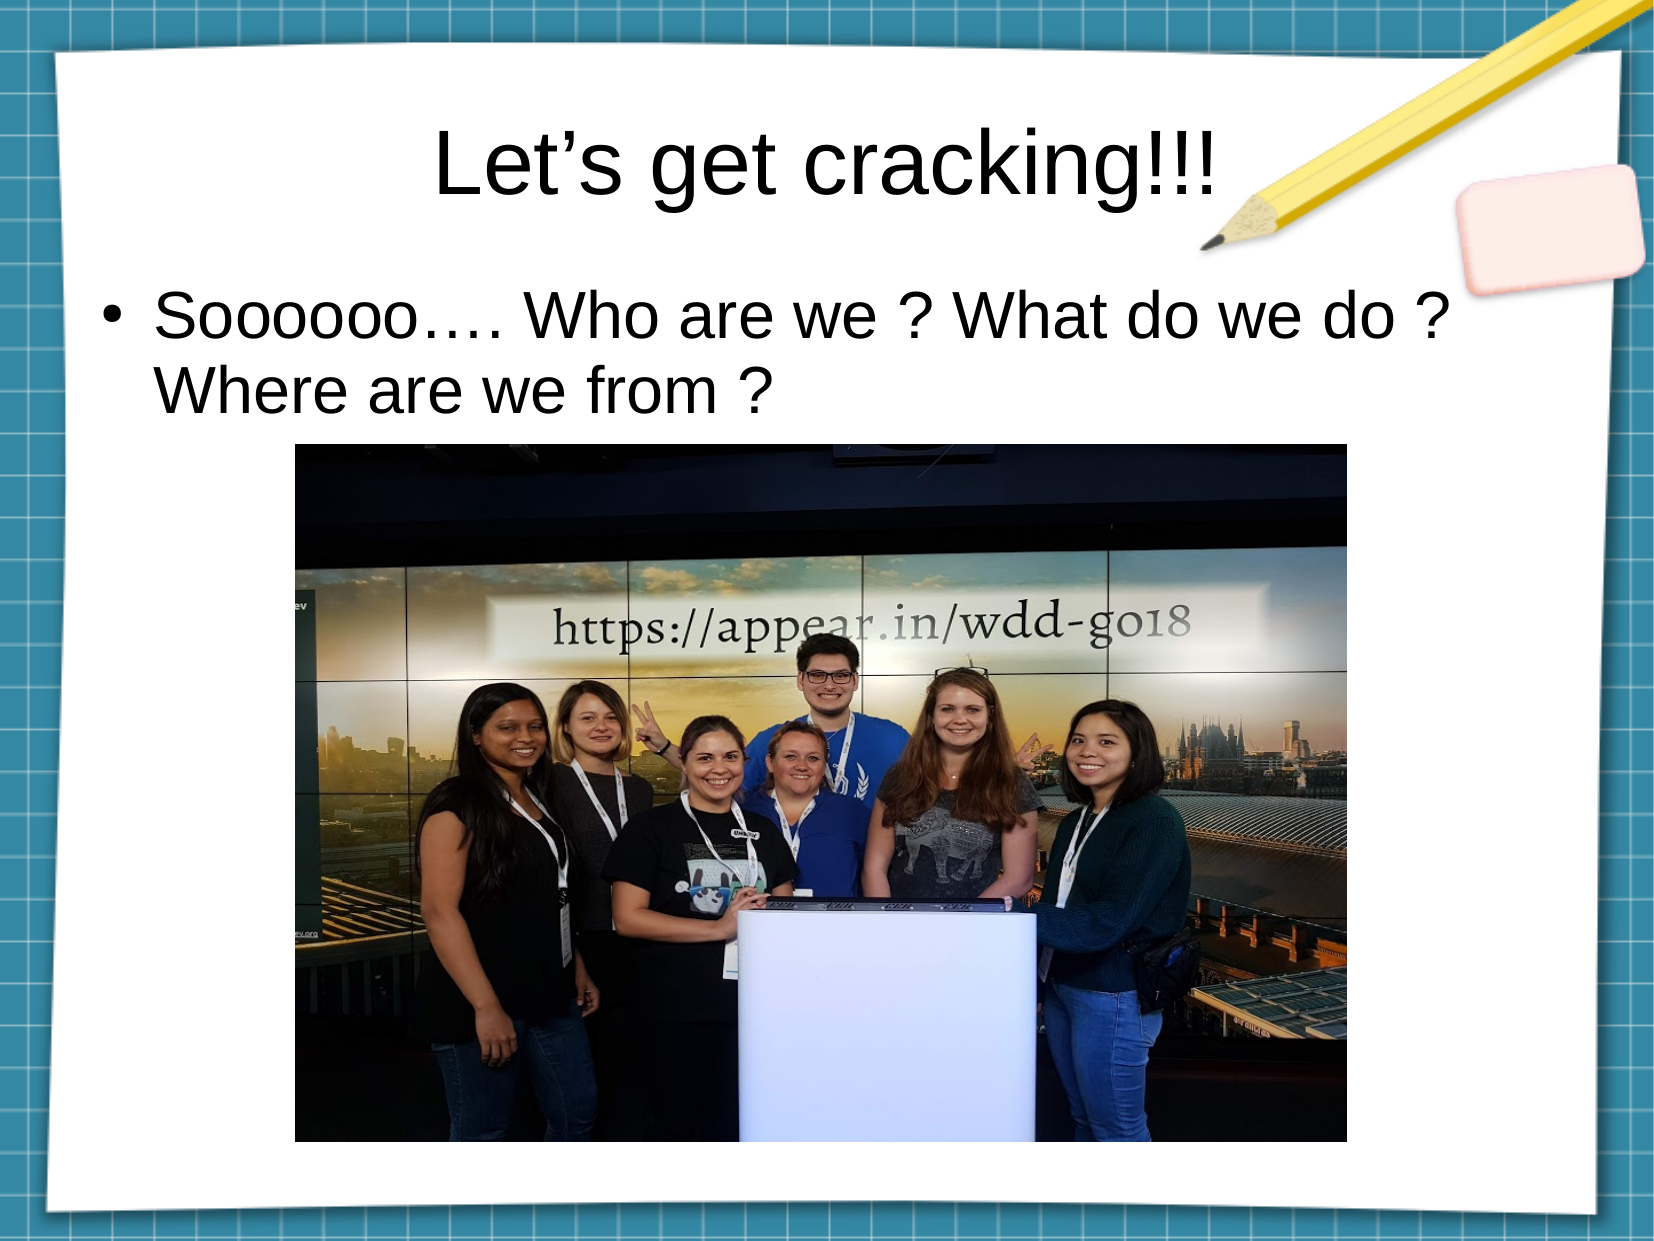

# Let’s get cracking!!!
Soooooo…. Who are we ? What do we do ? Where are we from ?